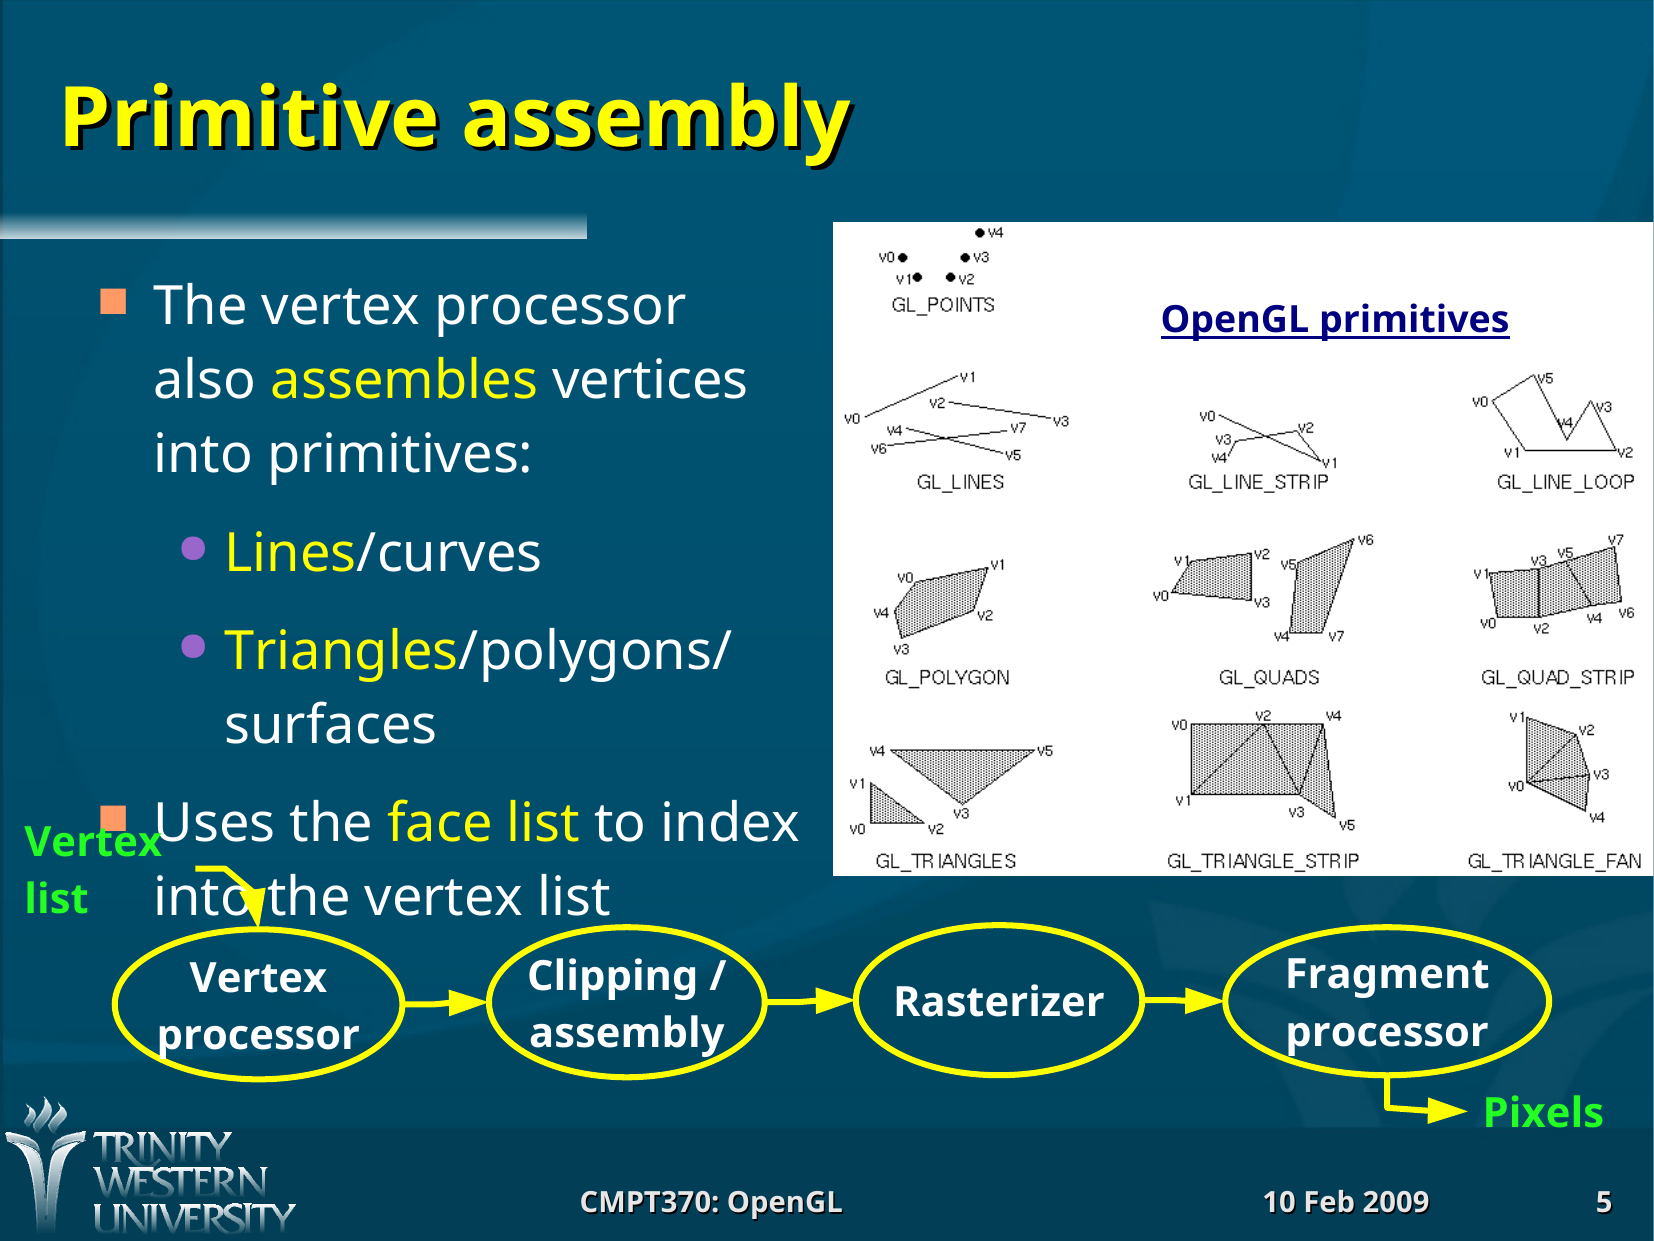

# Primitive assembly
The vertex processor
also assembles vertices
into primitives:
Lines/curves
Triangles/polygons/
surfaces
Uses the face list to index into the vertex list
OpenGL primitives
Vertex
list
Rasterizer
Clipping /
assembly
Fragment
processor
Vertex
processor
Pixels
CMPT370: OpenGL
10 Feb 2009
5